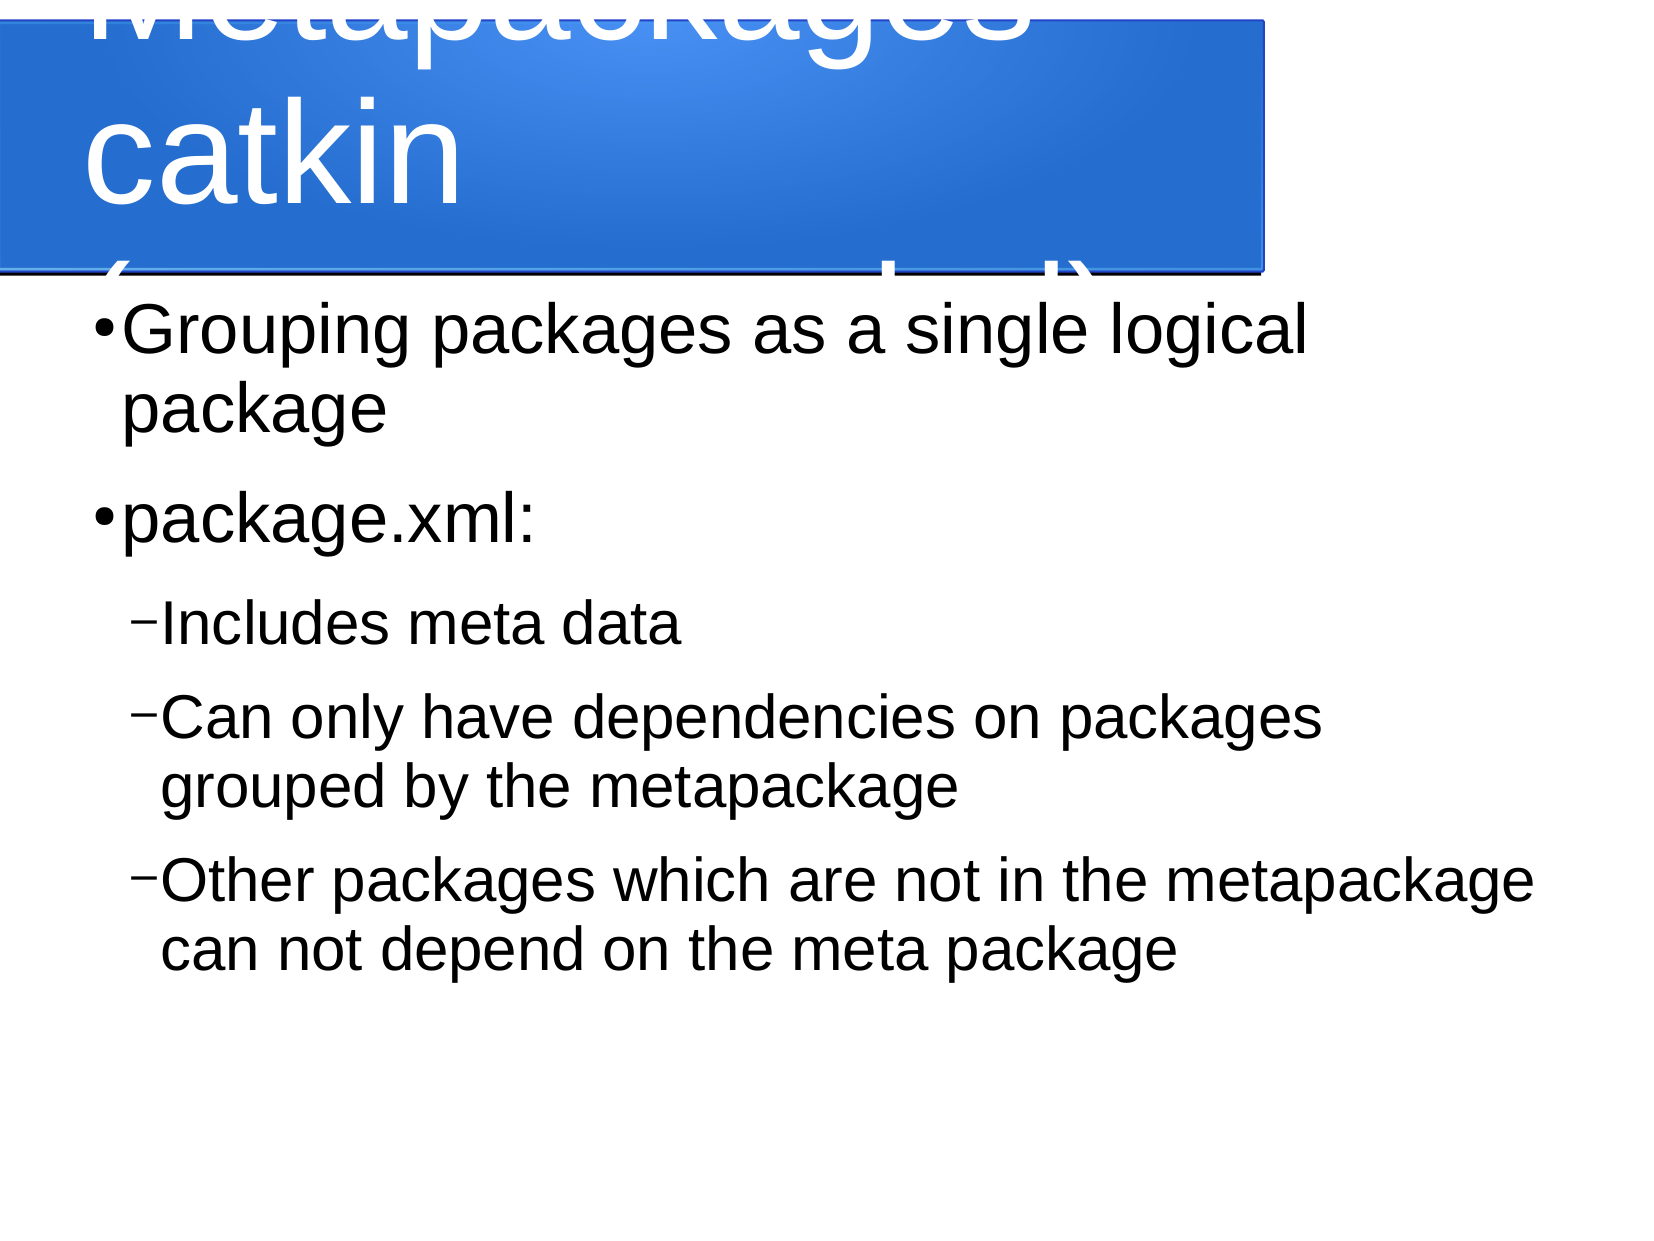

# Metapackages – catkin (recommended)
Grouping packages as a single logical package
package.xml:
Includes meta data
Can only have dependencies on packages grouped by the metapackage
Other packages which are not in the metapackage can not depend on the meta package